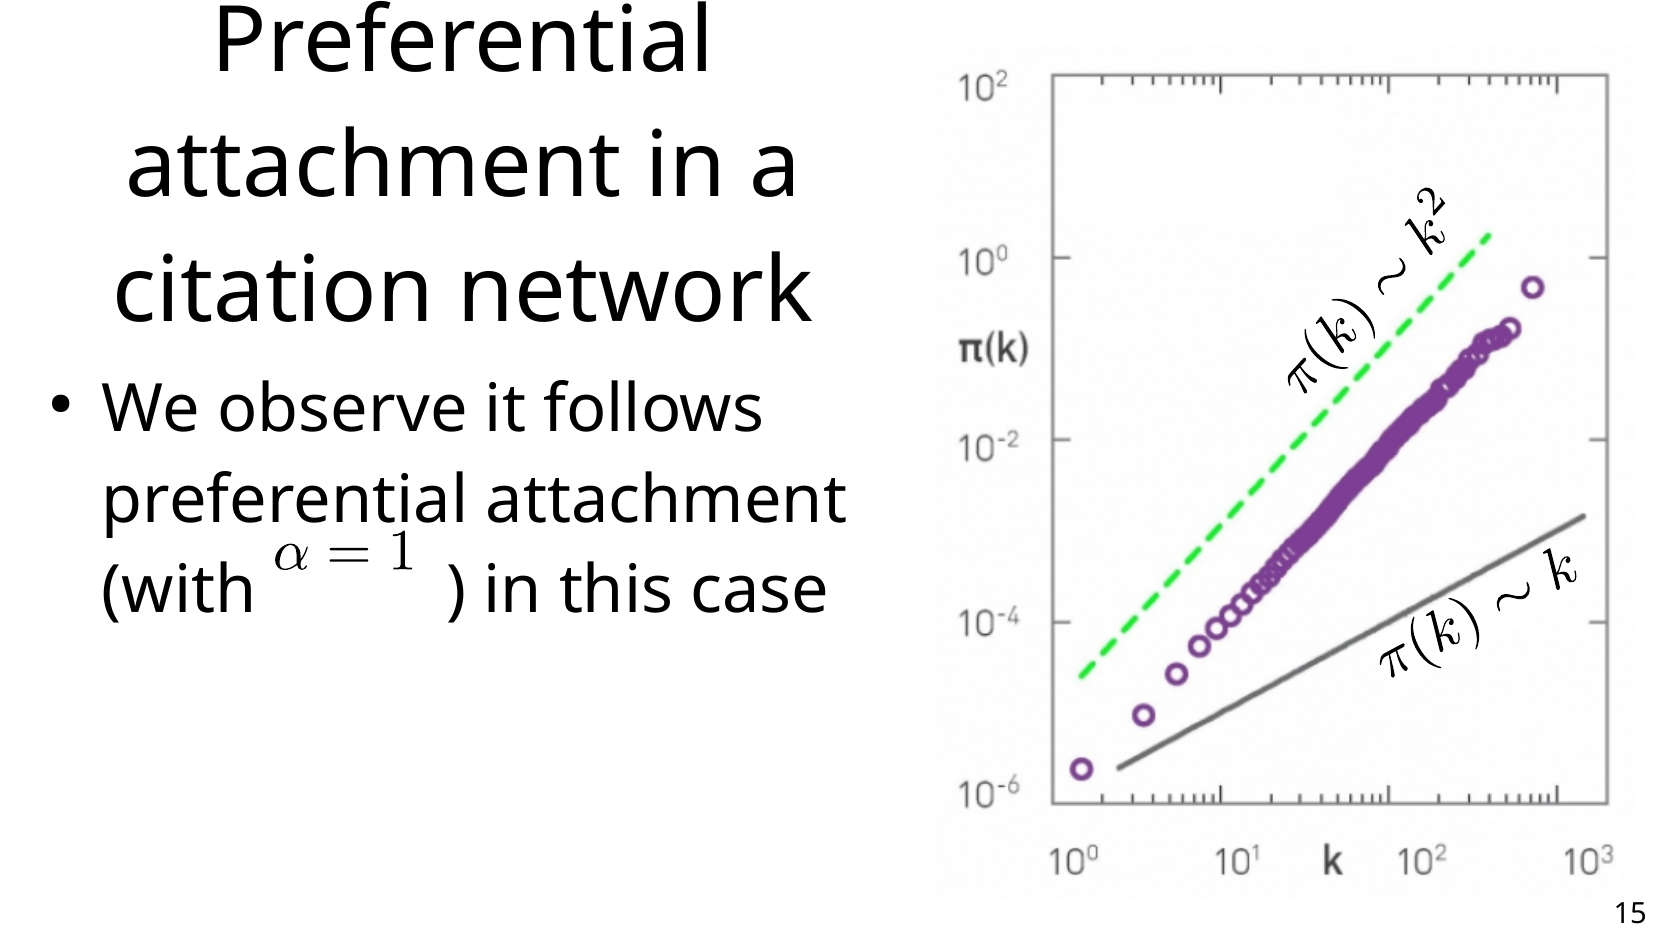

# Preferential attachment in a citation network
We observe it follows preferential attachment (with ) in this case
15